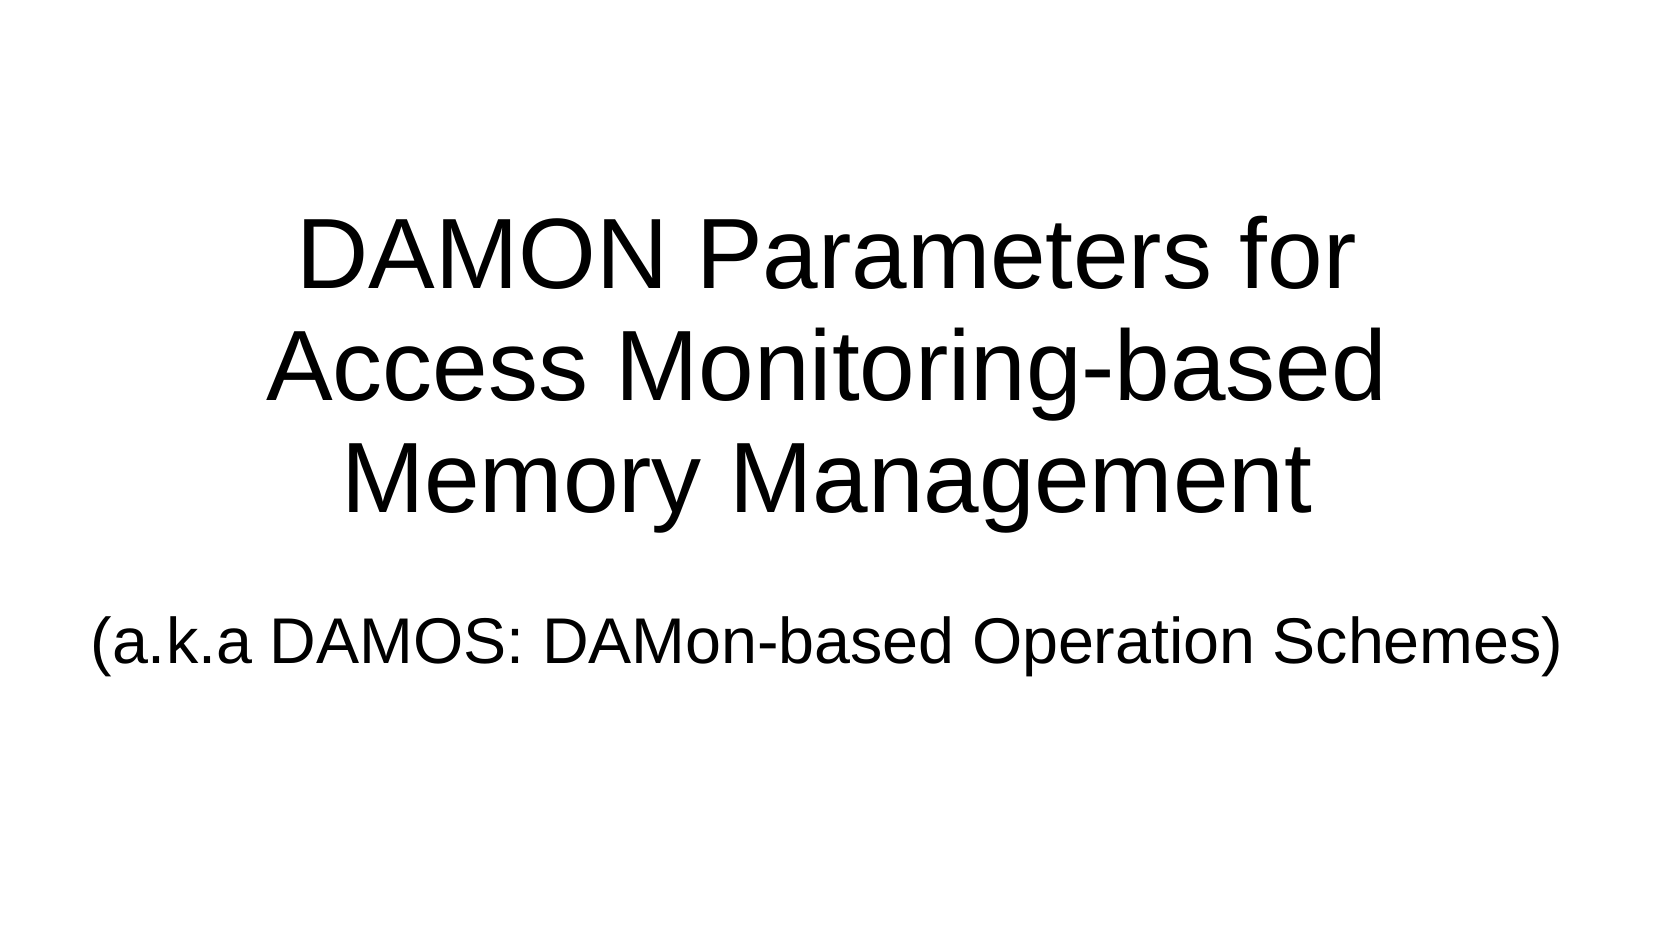

DAMON Parameters for
Access Monitoring-based Memory Management
(a.k.a DAMOS: DAMon-based Operation Schemes)